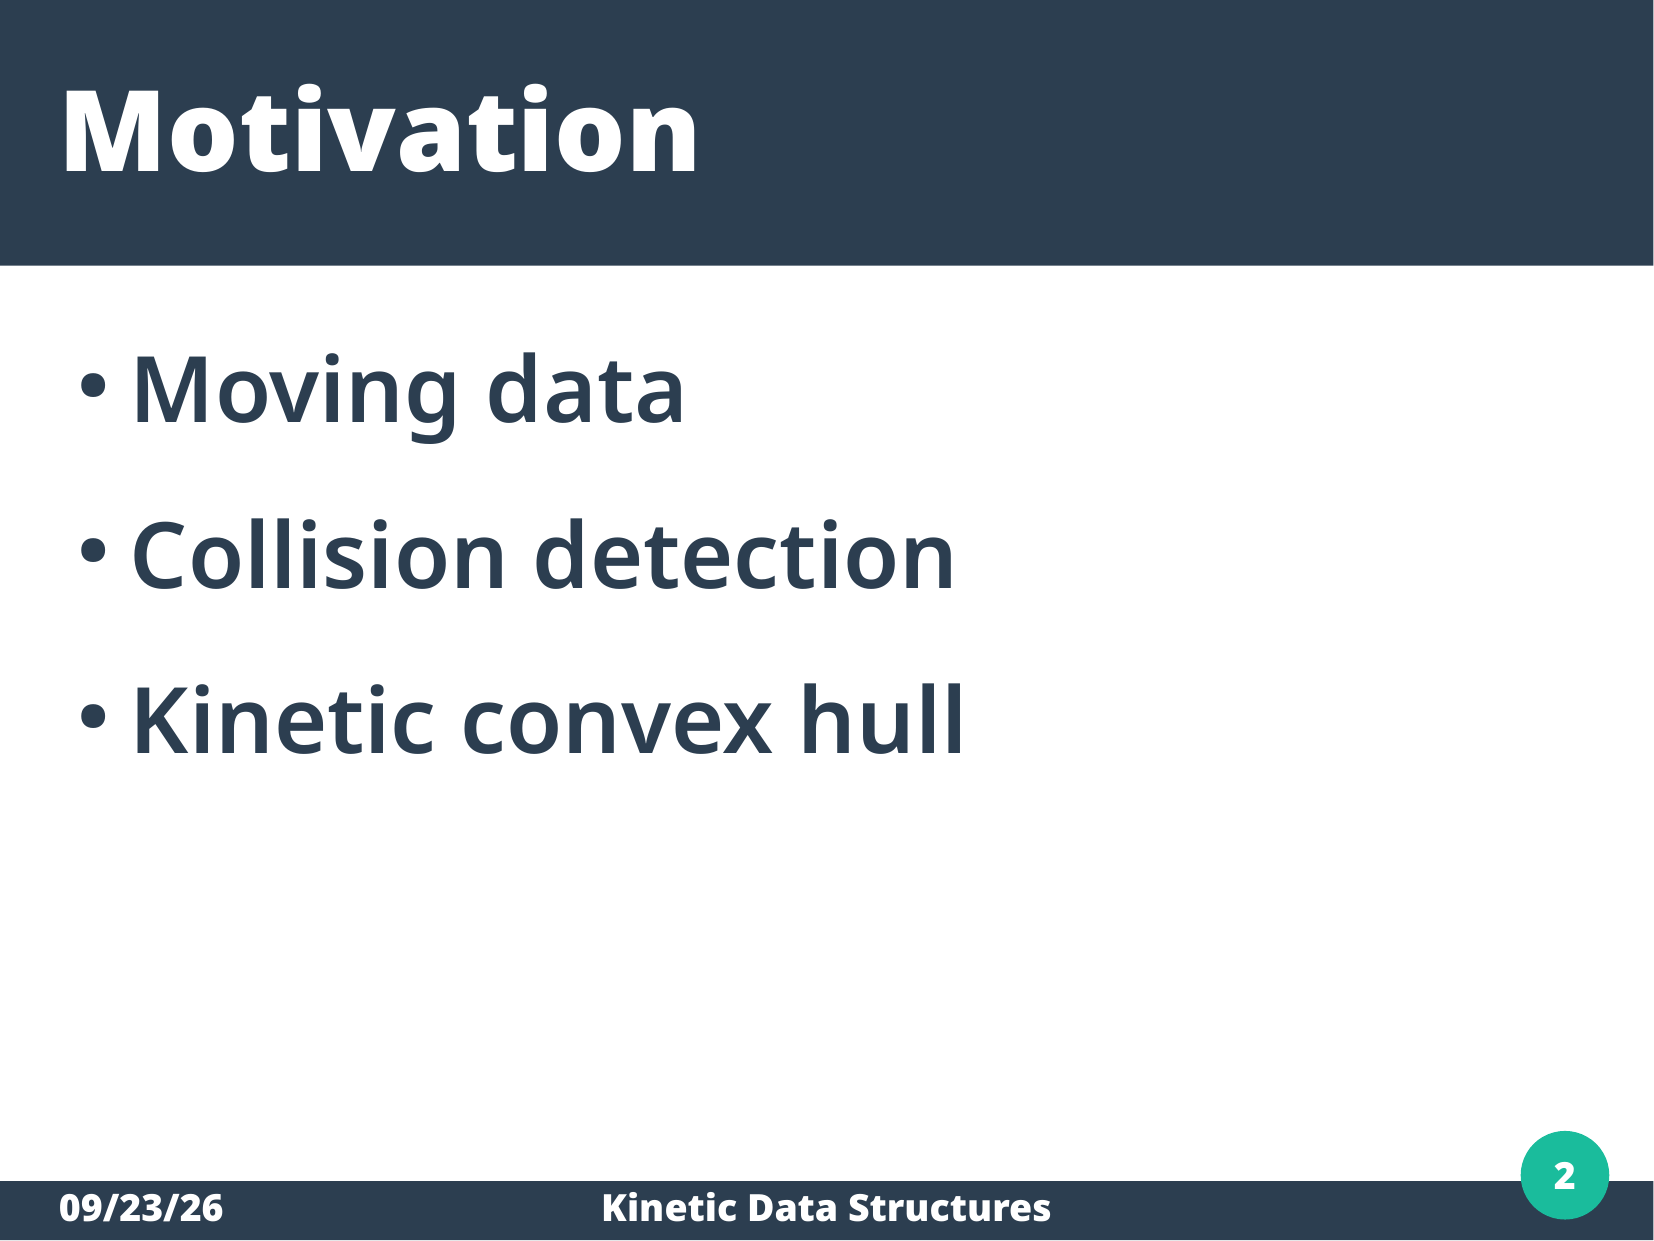

# Motivation
Moving data
Collision detection
Kinetic convex hull
2
Kinetic Data Structures